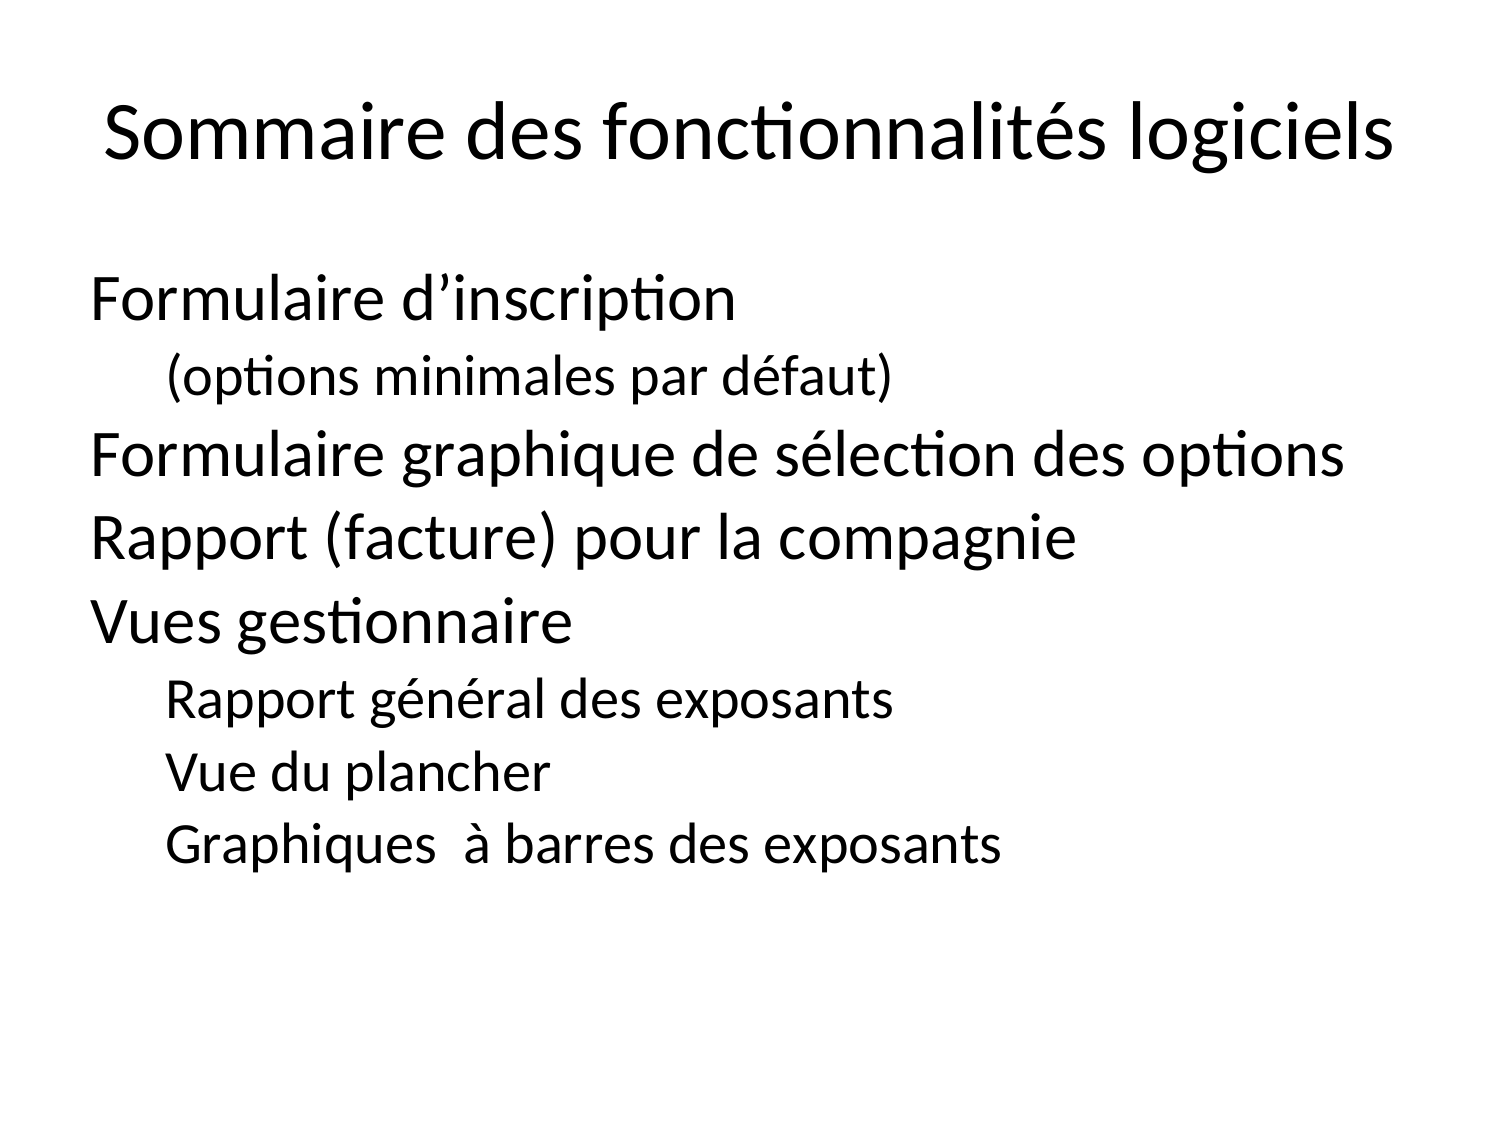

# Sommaire des fonctionnalités logiciels
Formulaire d’inscription
(options minimales par défaut)
Formulaire graphique de sélection des options
Rapport (facture) pour la compagnie
Vues gestionnaire
Rapport général des exposants
Vue du plancher
Graphiques à barres des exposants